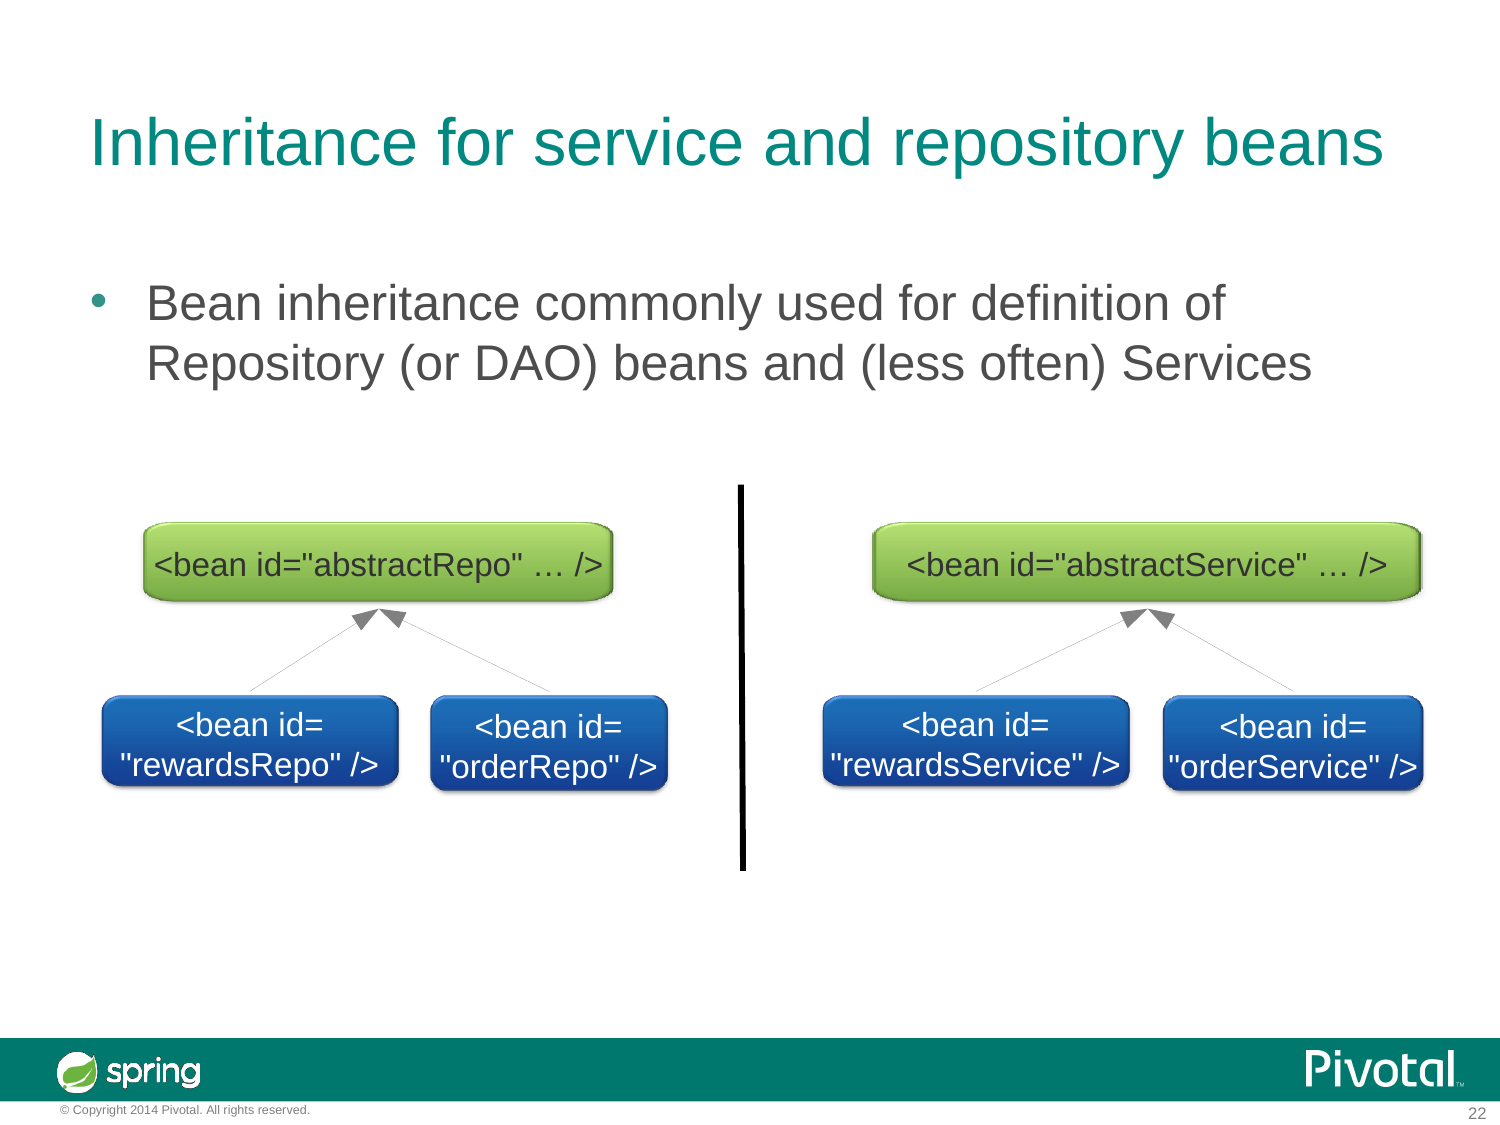

# Inheritance for service and repository beans
Bean inheritance commonly used for definition of Repository (or DAO) beans and (less often) Services
<bean id="abstractRepo" … />
<bean id="abstractService" … />
<bean id=
"rewardsRepo" />
<bean id=
"orderRepo" />
<bean id=
"rewardsService" />
<bean id=
"orderService" />